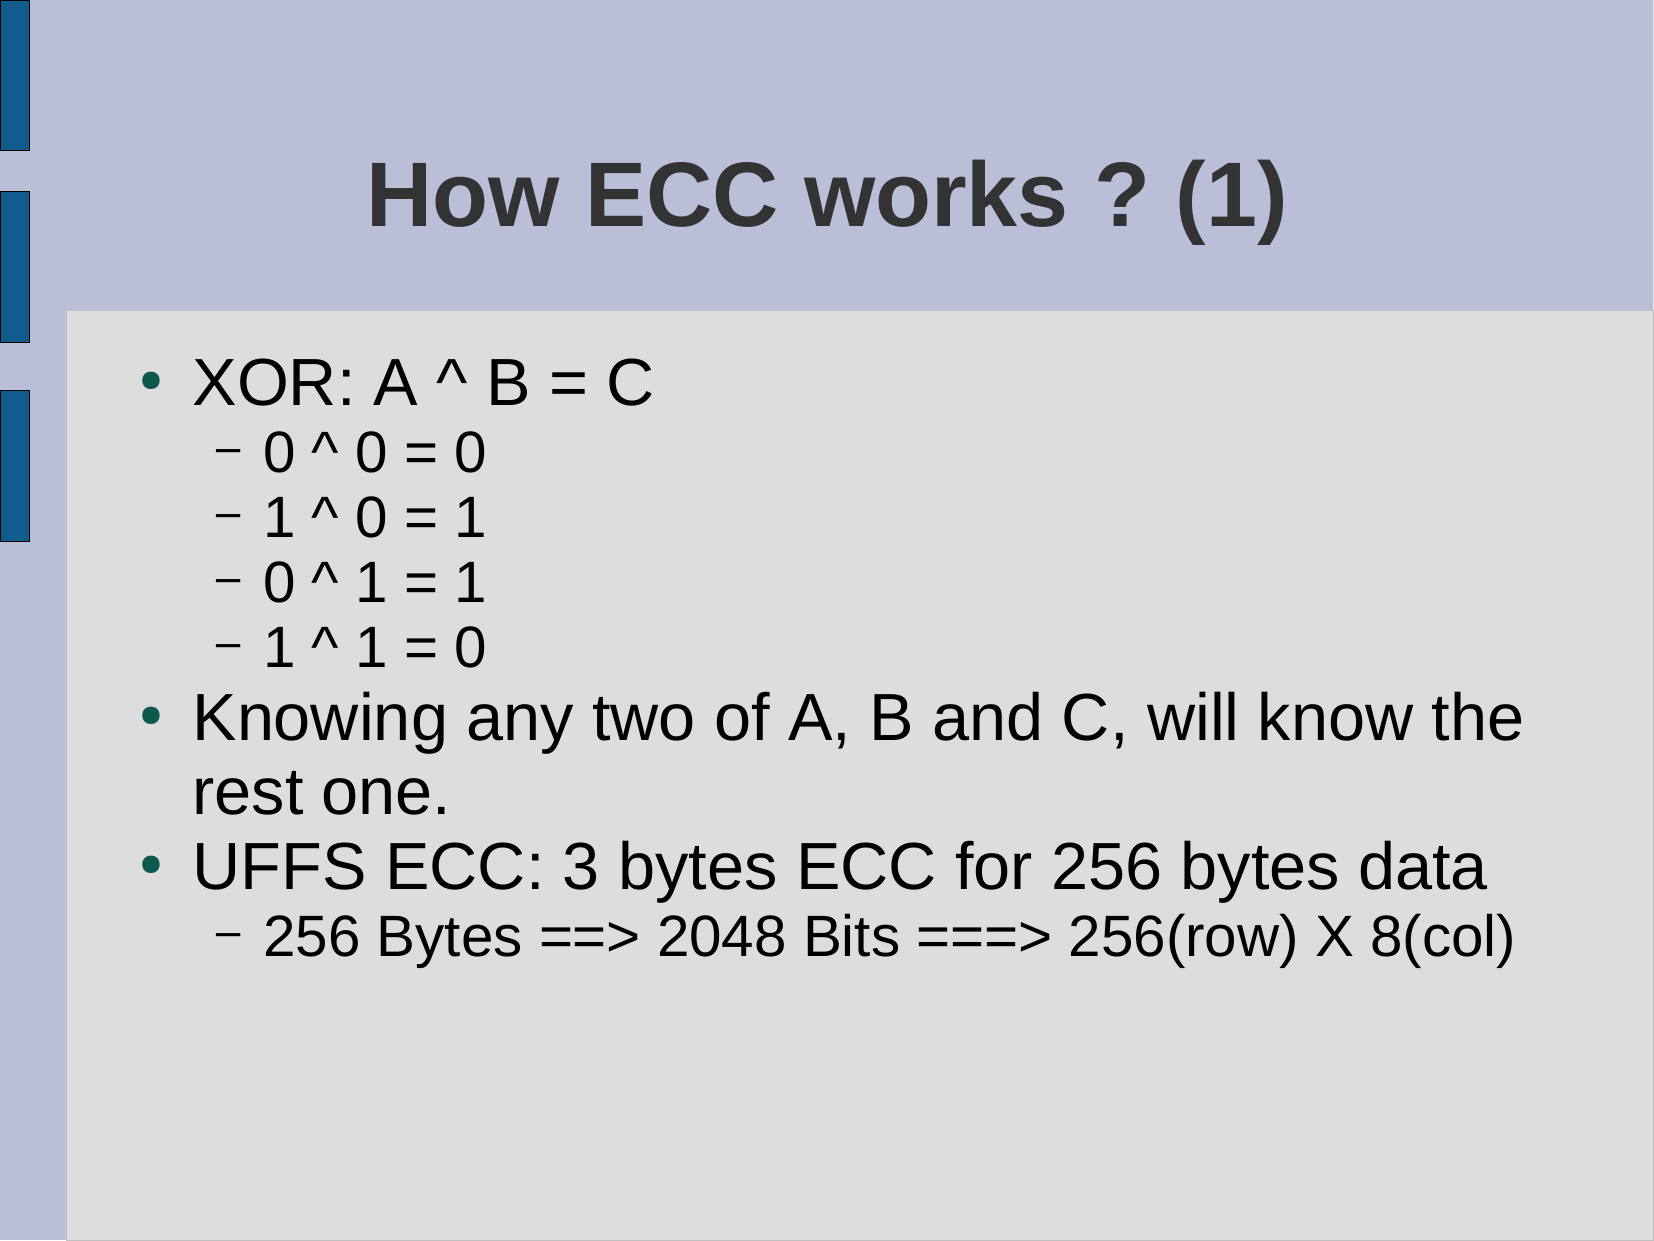

# How ECC works ? (1)
XOR: A ^ B = C
0 ^ 0 = 0
1 ^ 0 = 1
0 ^ 1 = 1
1 ^ 1 = 0
Knowing any two of A, B and C, will know the rest one.
UFFS ECC: 3 bytes ECC for 256 bytes data
256 Bytes ==> 2048 Bits ===> 256(row) X 8(col)